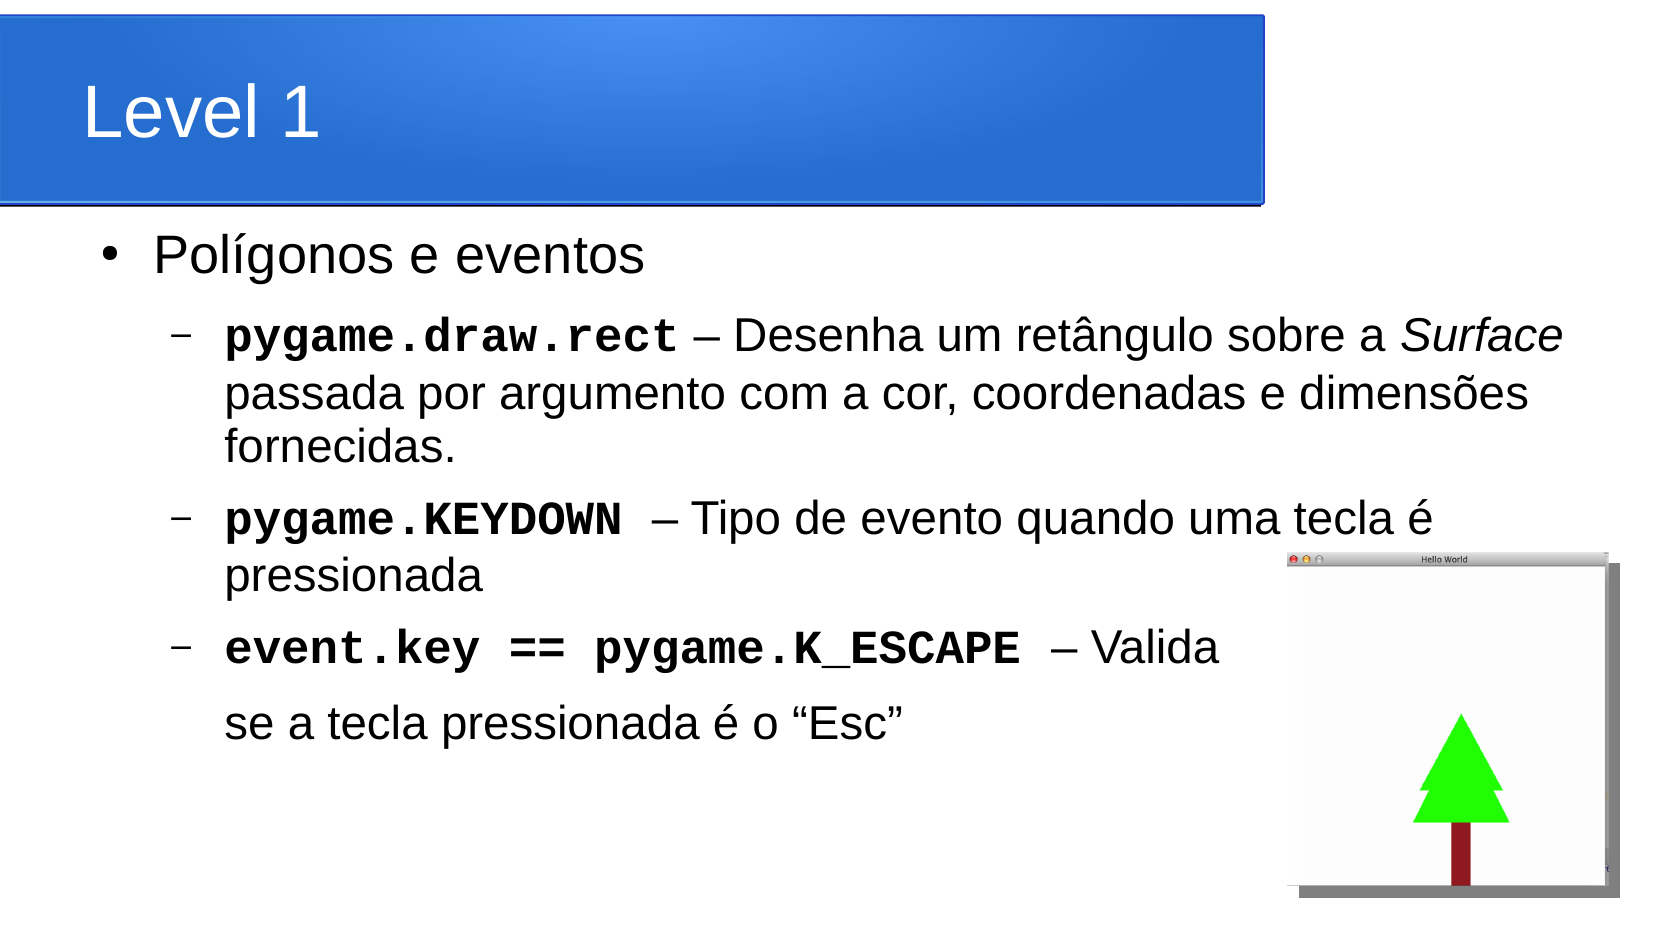

# Level 1
Polígonos e eventos
pygame.draw.rect – Desenha um retângulo sobre a Surface passada por argumento com a cor, coordenadas e dimensões fornecidas.
pygame.KEYDOWN – Tipo de evento quando uma tecla é pressionada
event.key == pygame.K_ESCAPE – Valida
se a tecla pressionada é o “Esc”